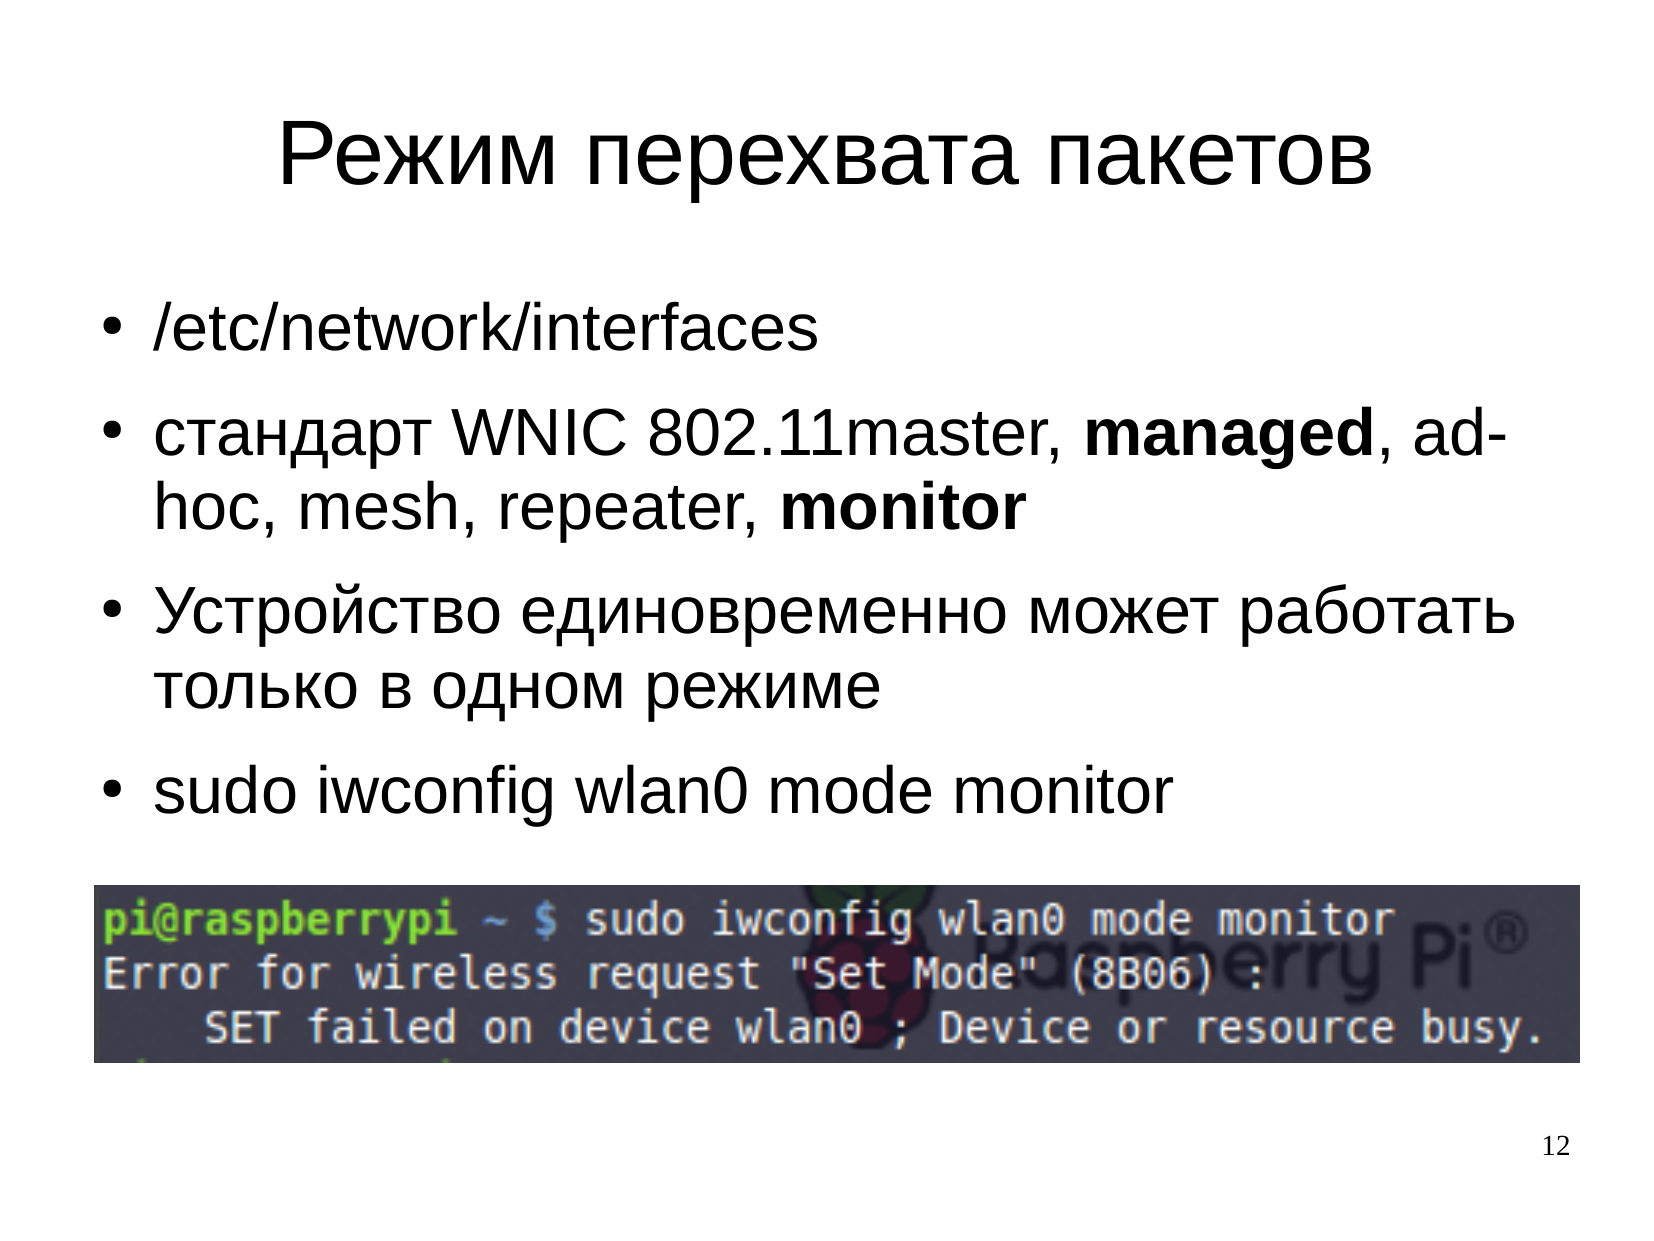

# Режим перехвата пакетов
/etc/network/interfaces
стандарт WNIC 802.11master, managed, ad-hoc, mesh, repeater, monitor
Устройство единовременно может работать только в одном режиме
sudo iwconfig wlan0 mode monitor
12